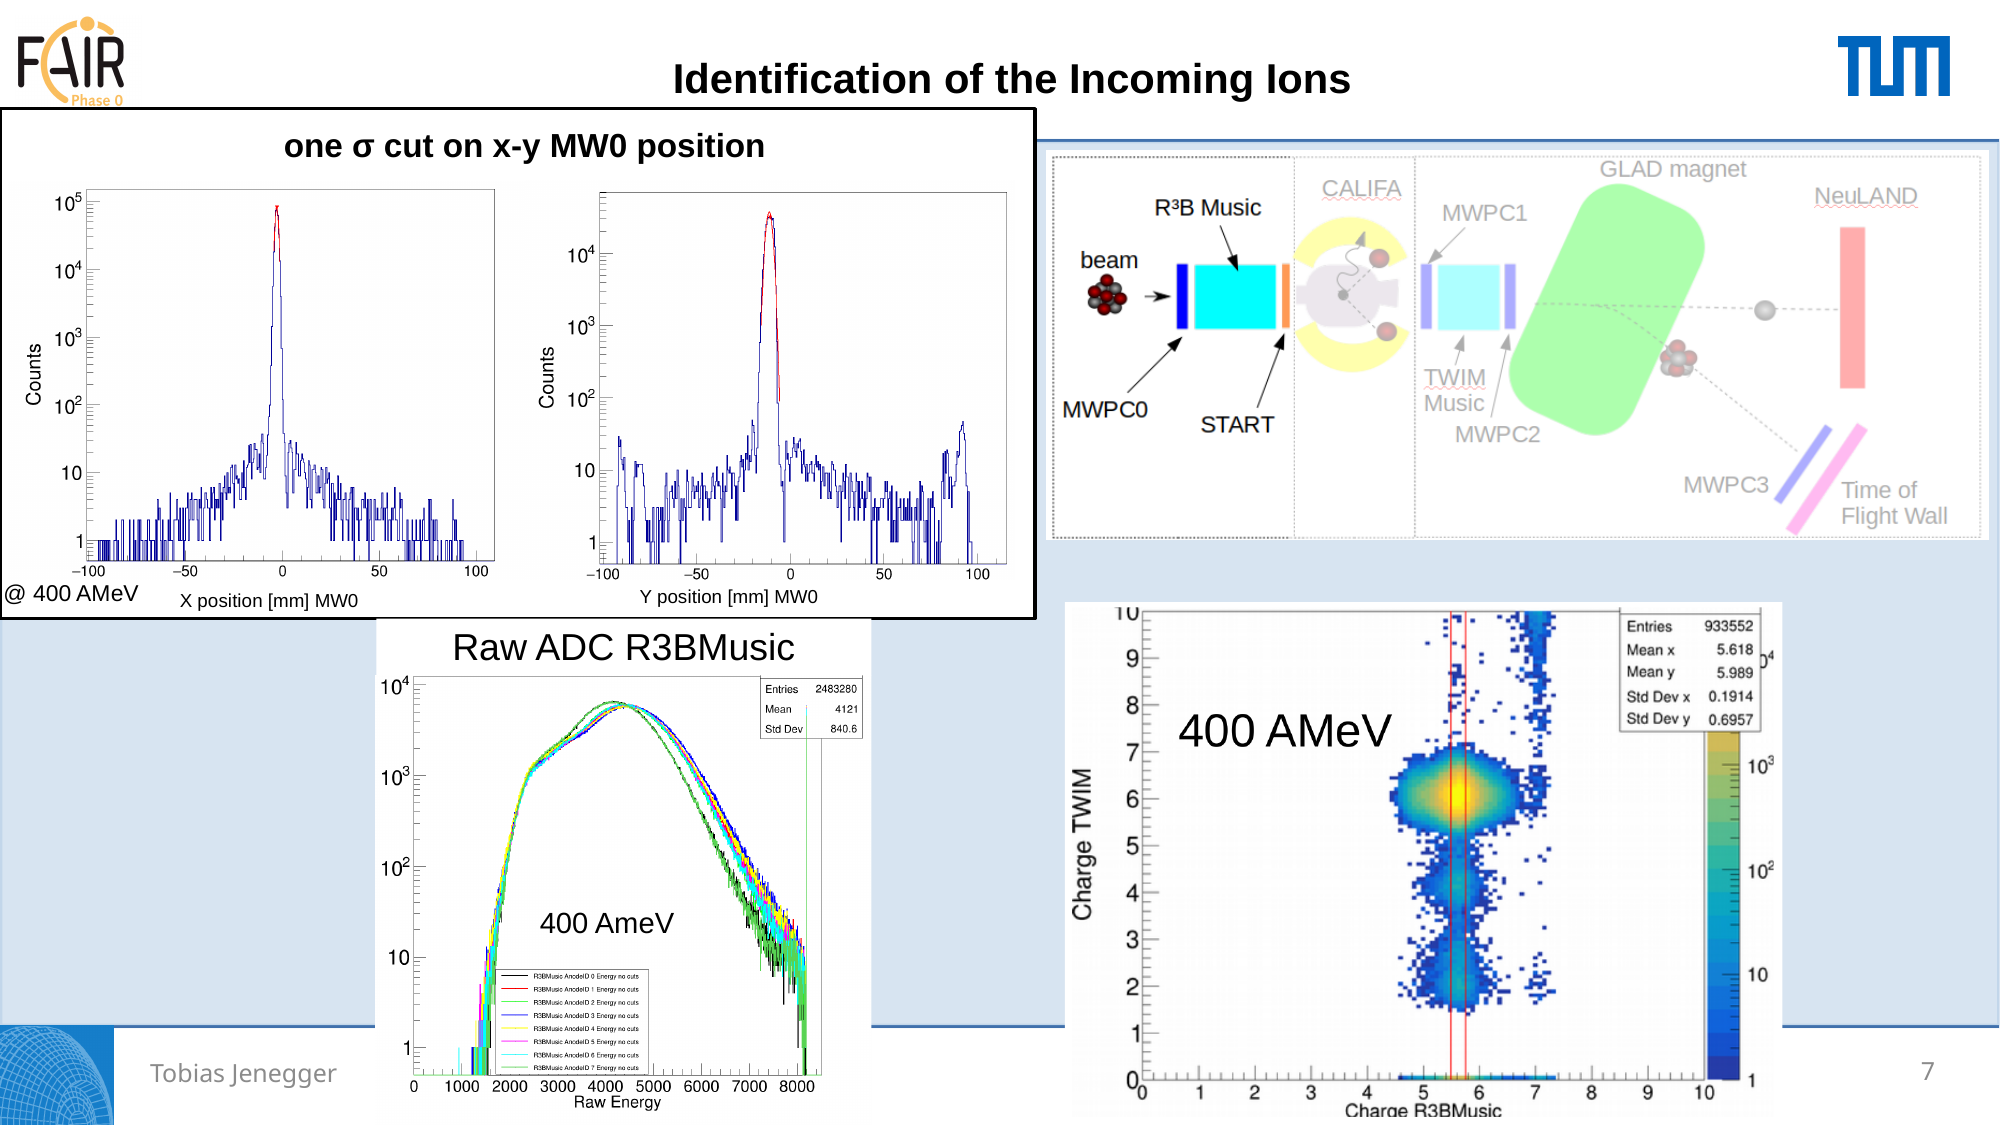

Identification of the Incoming Ions
one σ cut on x-y MW0 position
@ 400 AMeV
Y position [mm] MW0
X position [mm] MW0
Raw ADC R3BMusic
400 AmeV
7